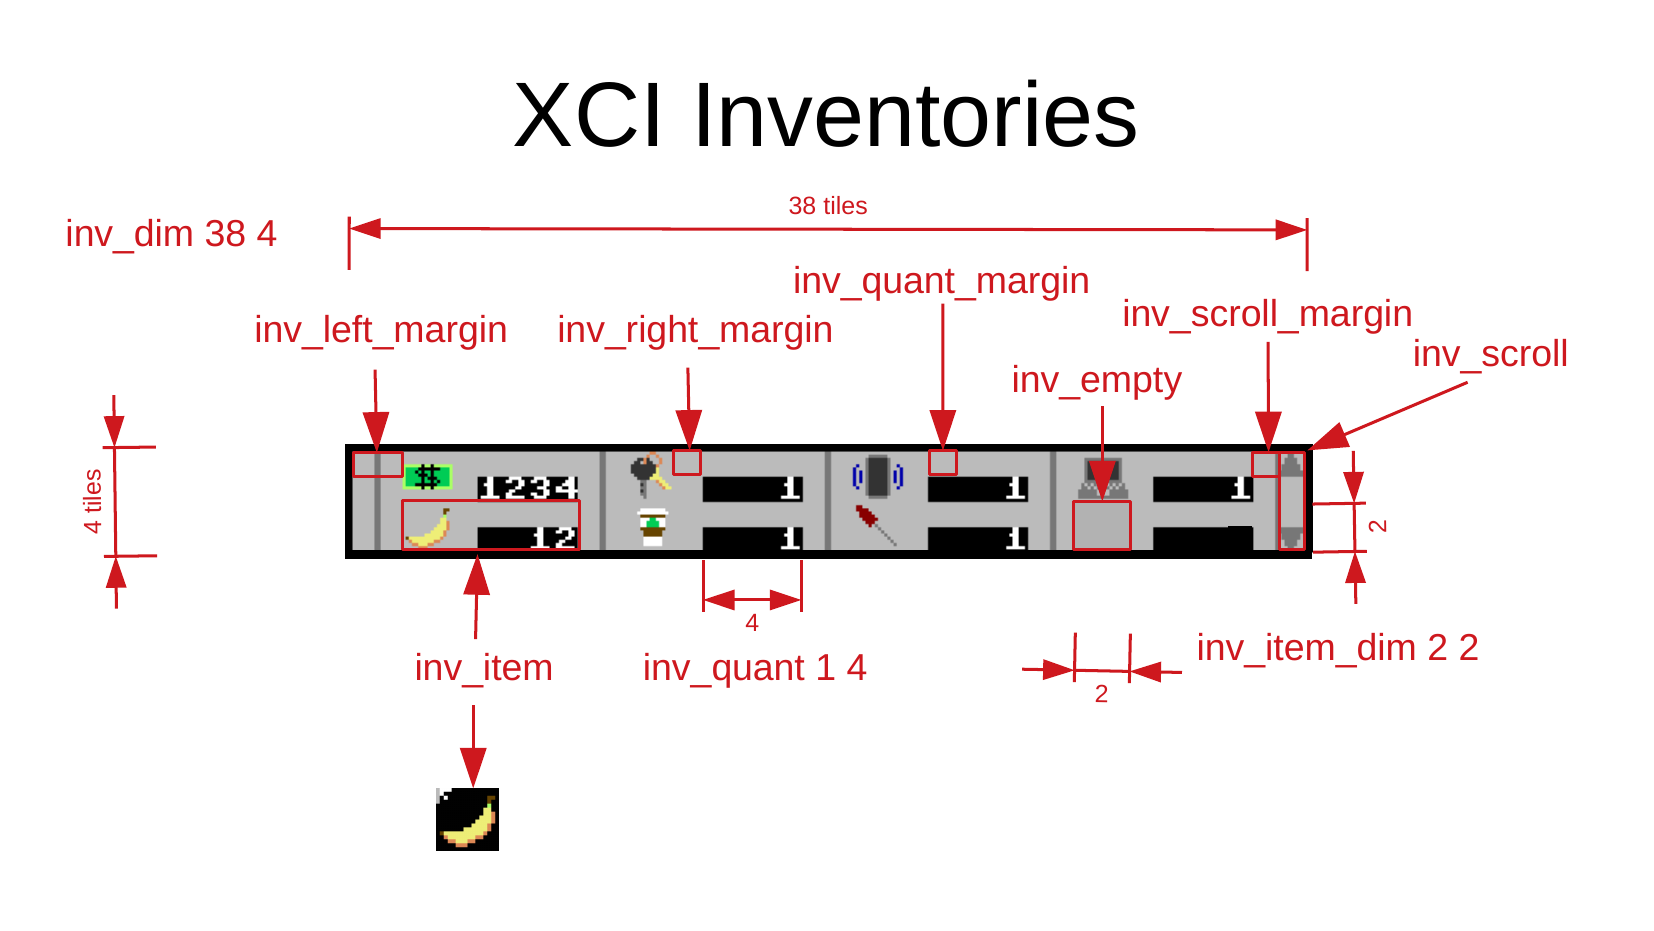

# XCI Inventories
inv_dim 38 4
inv_quant_margin
inv_scroll_margin
inv_right_margin
inv_left_margin
inv_scroll
inv_empty
inv_item_dim 2 2
inv_item
inv_quant 1 4